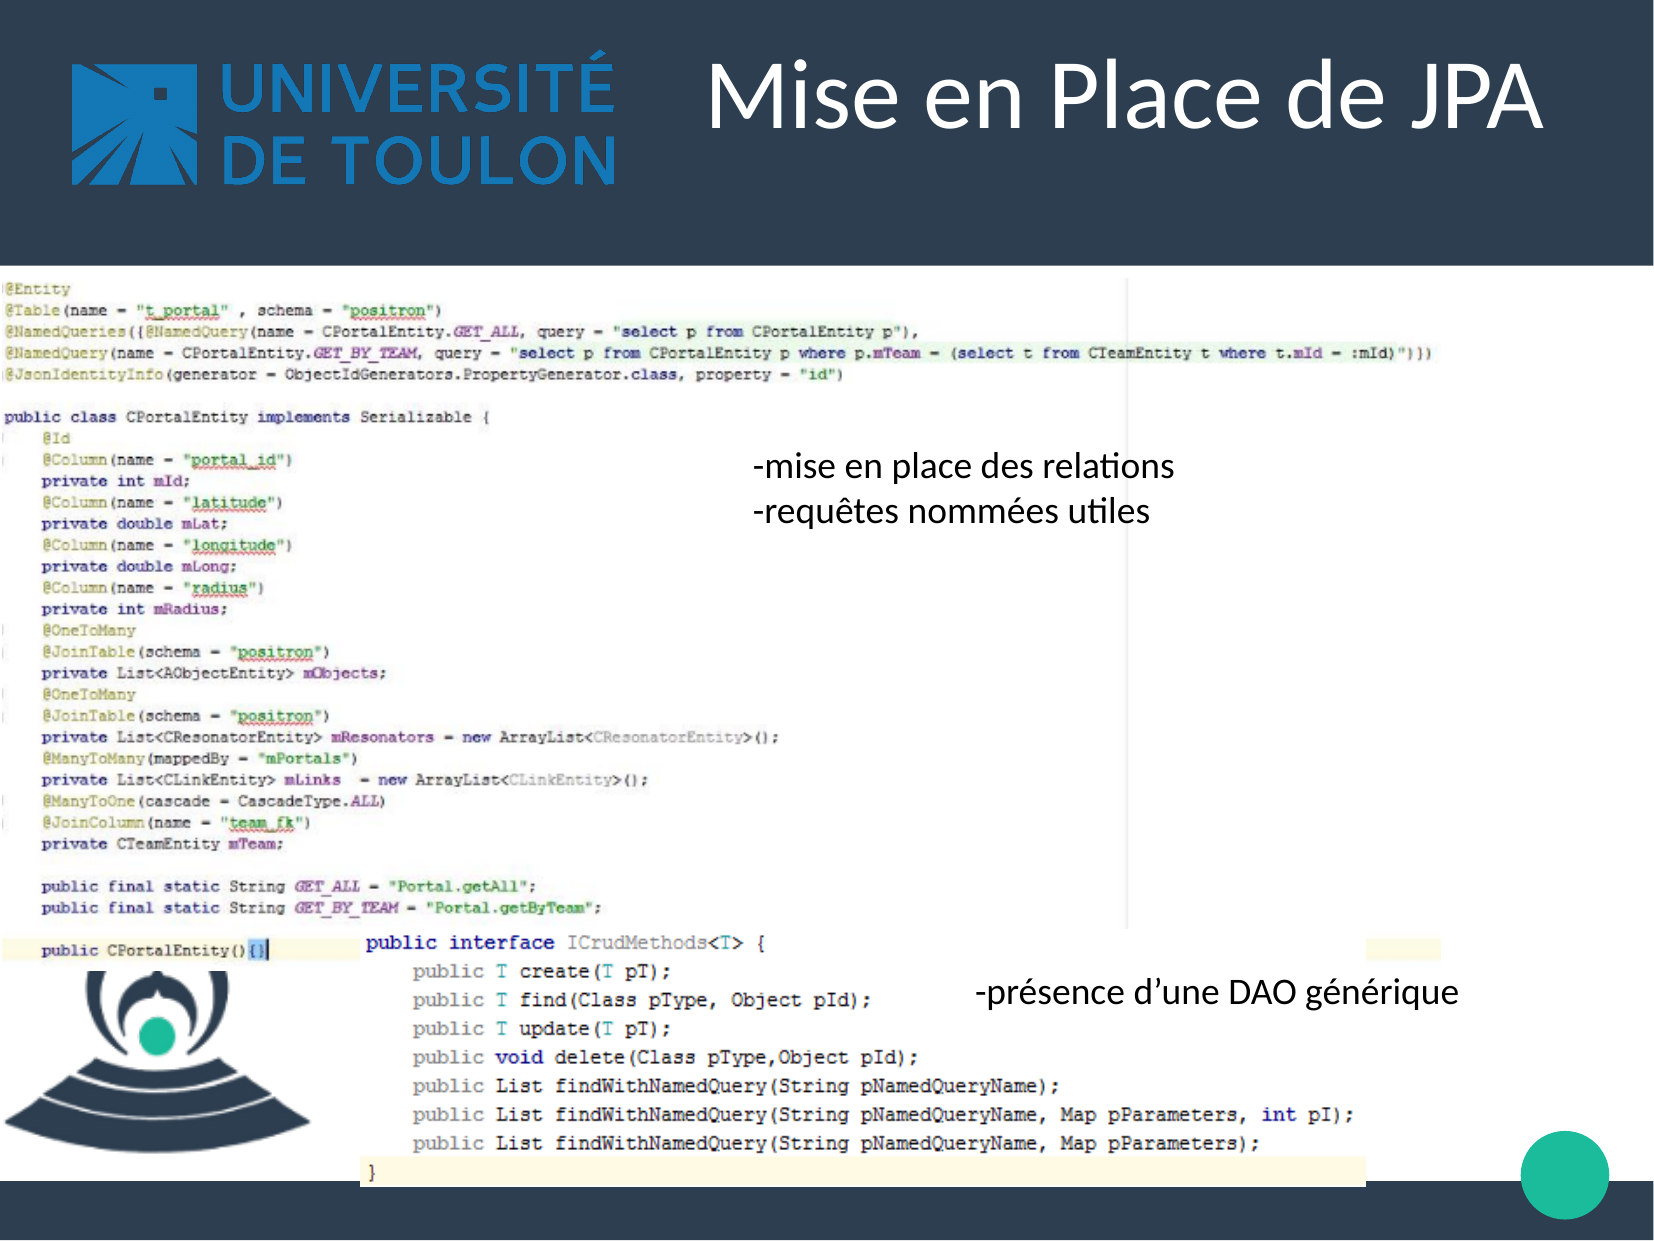

Mise en Place de JPA
-mise en place des relations
-requêtes nommées utiles
-présence d’une DAO générique